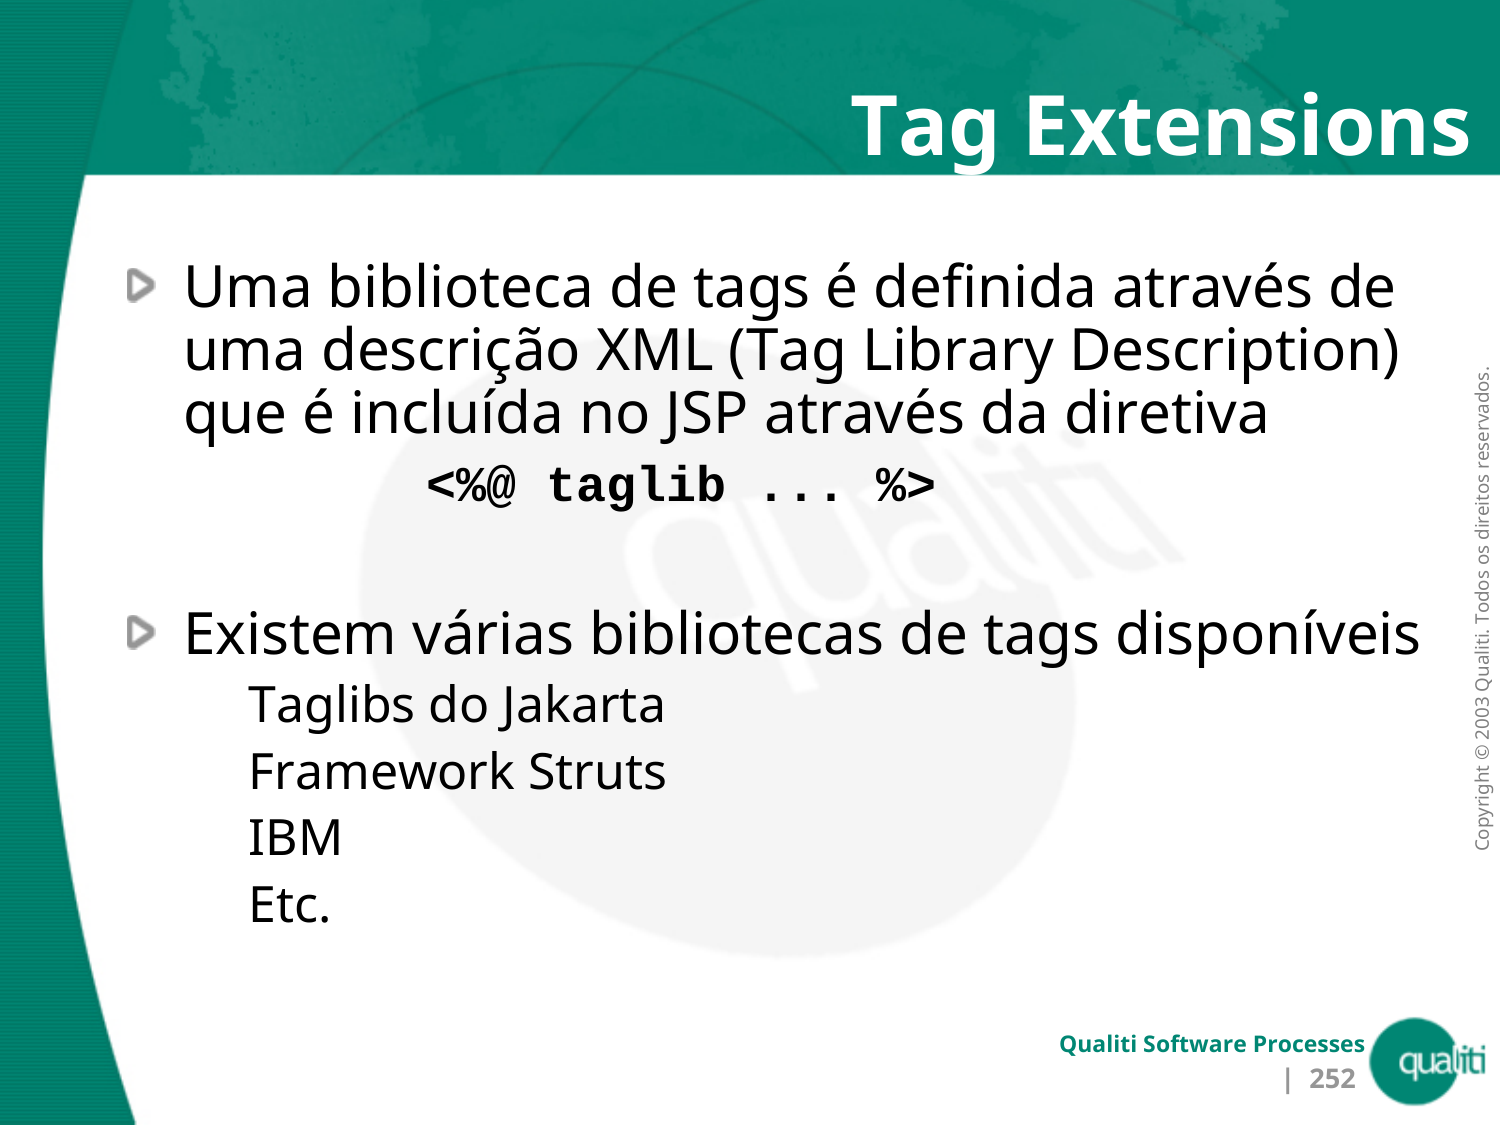

# Tag Extensions
Uma biblioteca de tags é definida através de uma descrição XML (Tag Library Description) que é incluída no JSP através da diretiva
			<%@ taglib ... %>
Existem várias bibliotecas de tags disponíveis
Taglibs do Jakarta
Framework Struts
IBM
Etc.